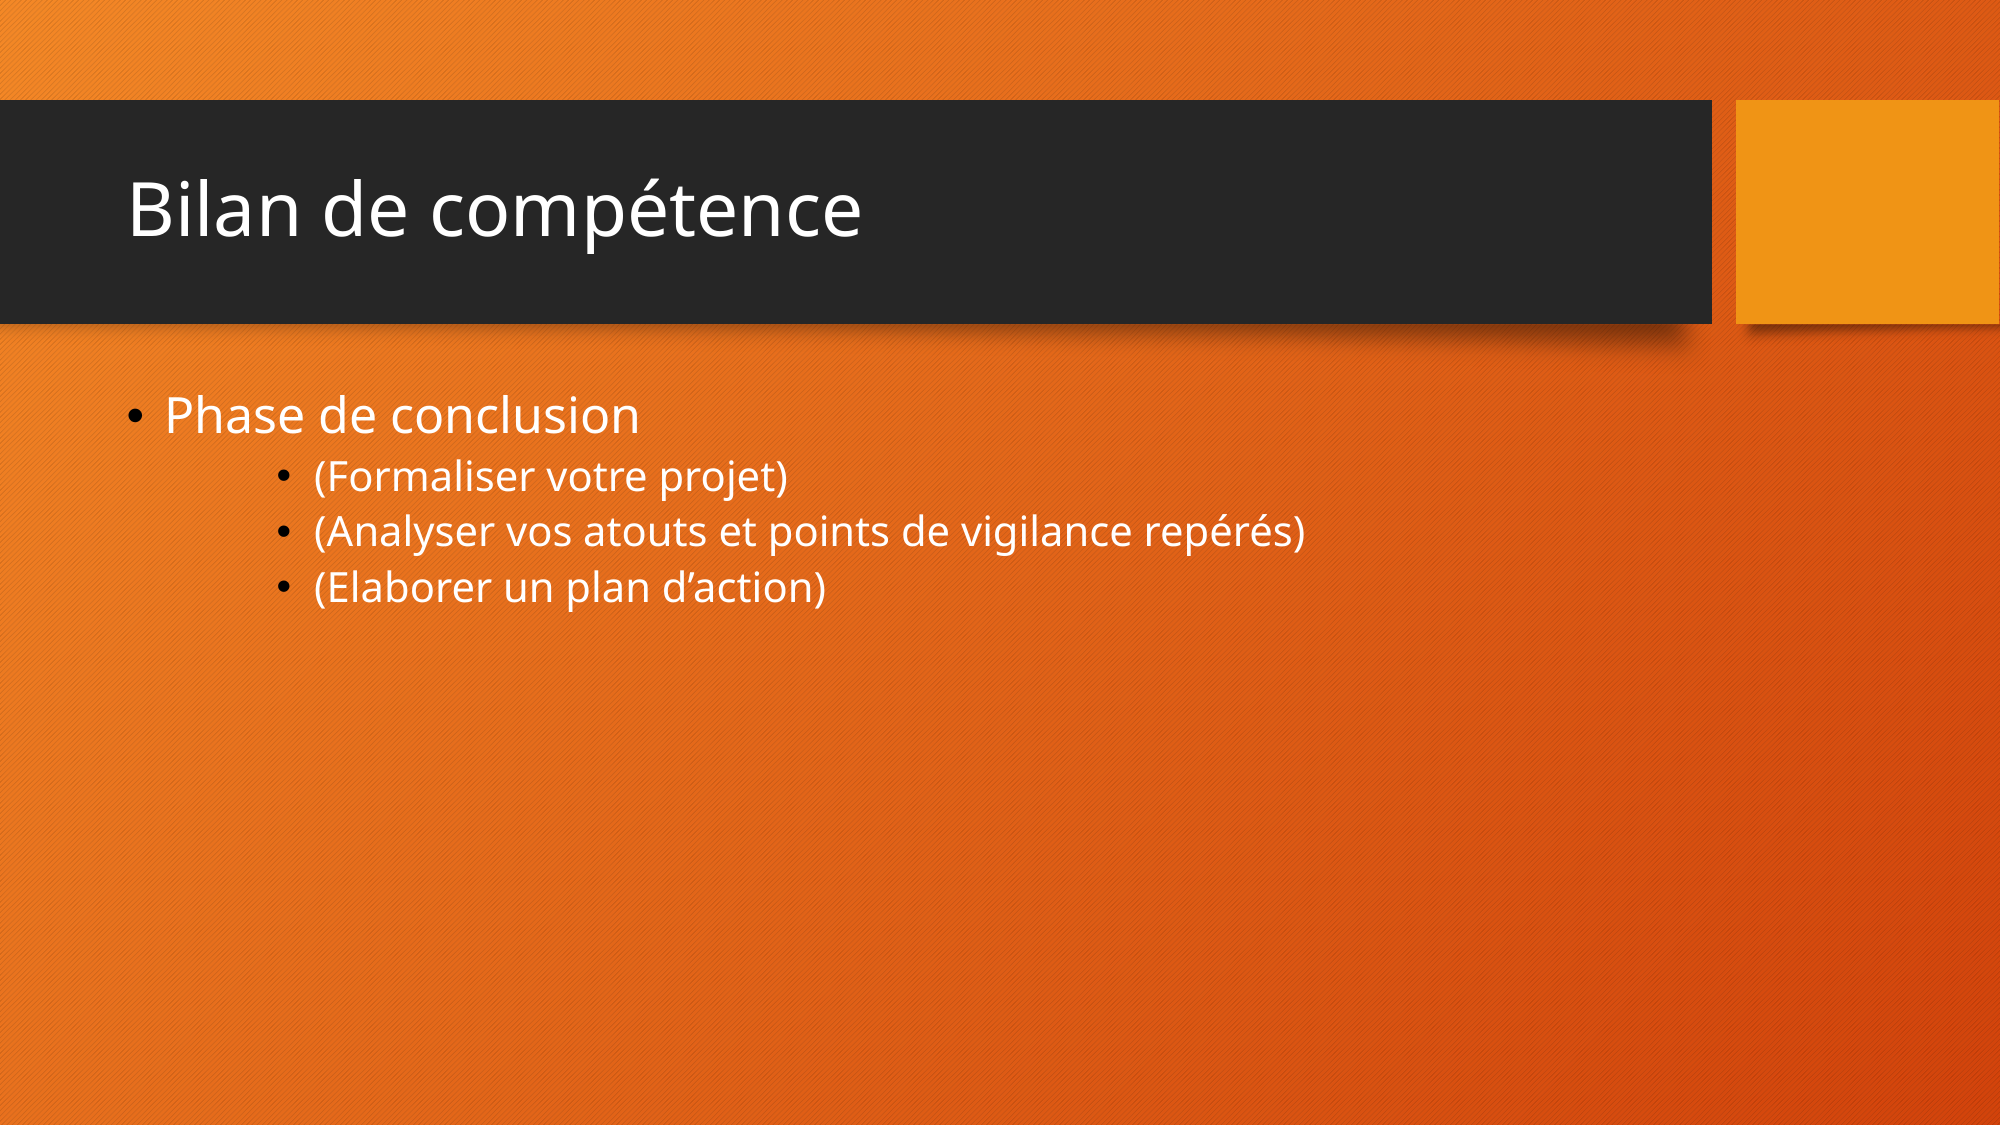

# Bilan de compétence
Phase de conclusion
(Formaliser votre projet)
(Analyser vos atouts et points de vigilance repérés)
(Elaborer un plan d’action)